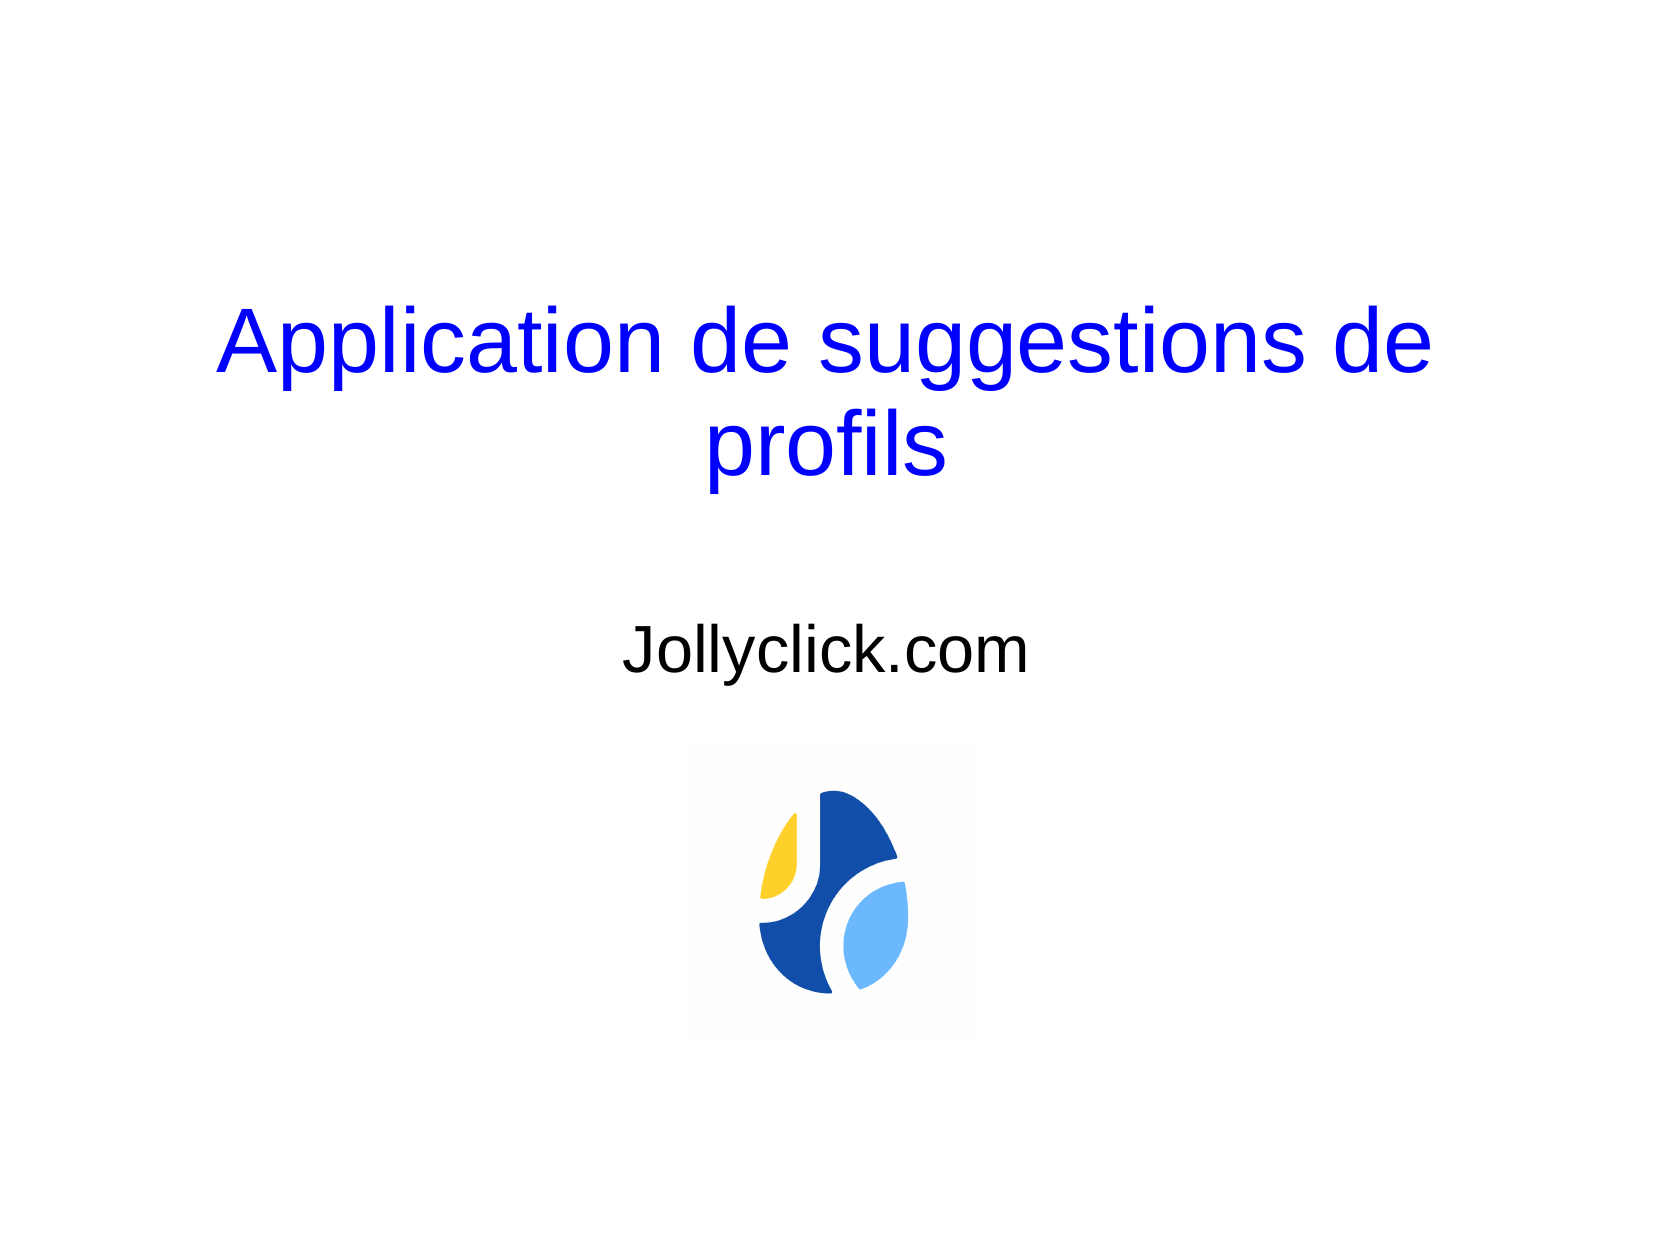

# Application de suggestions de profils
Jollyclick.com